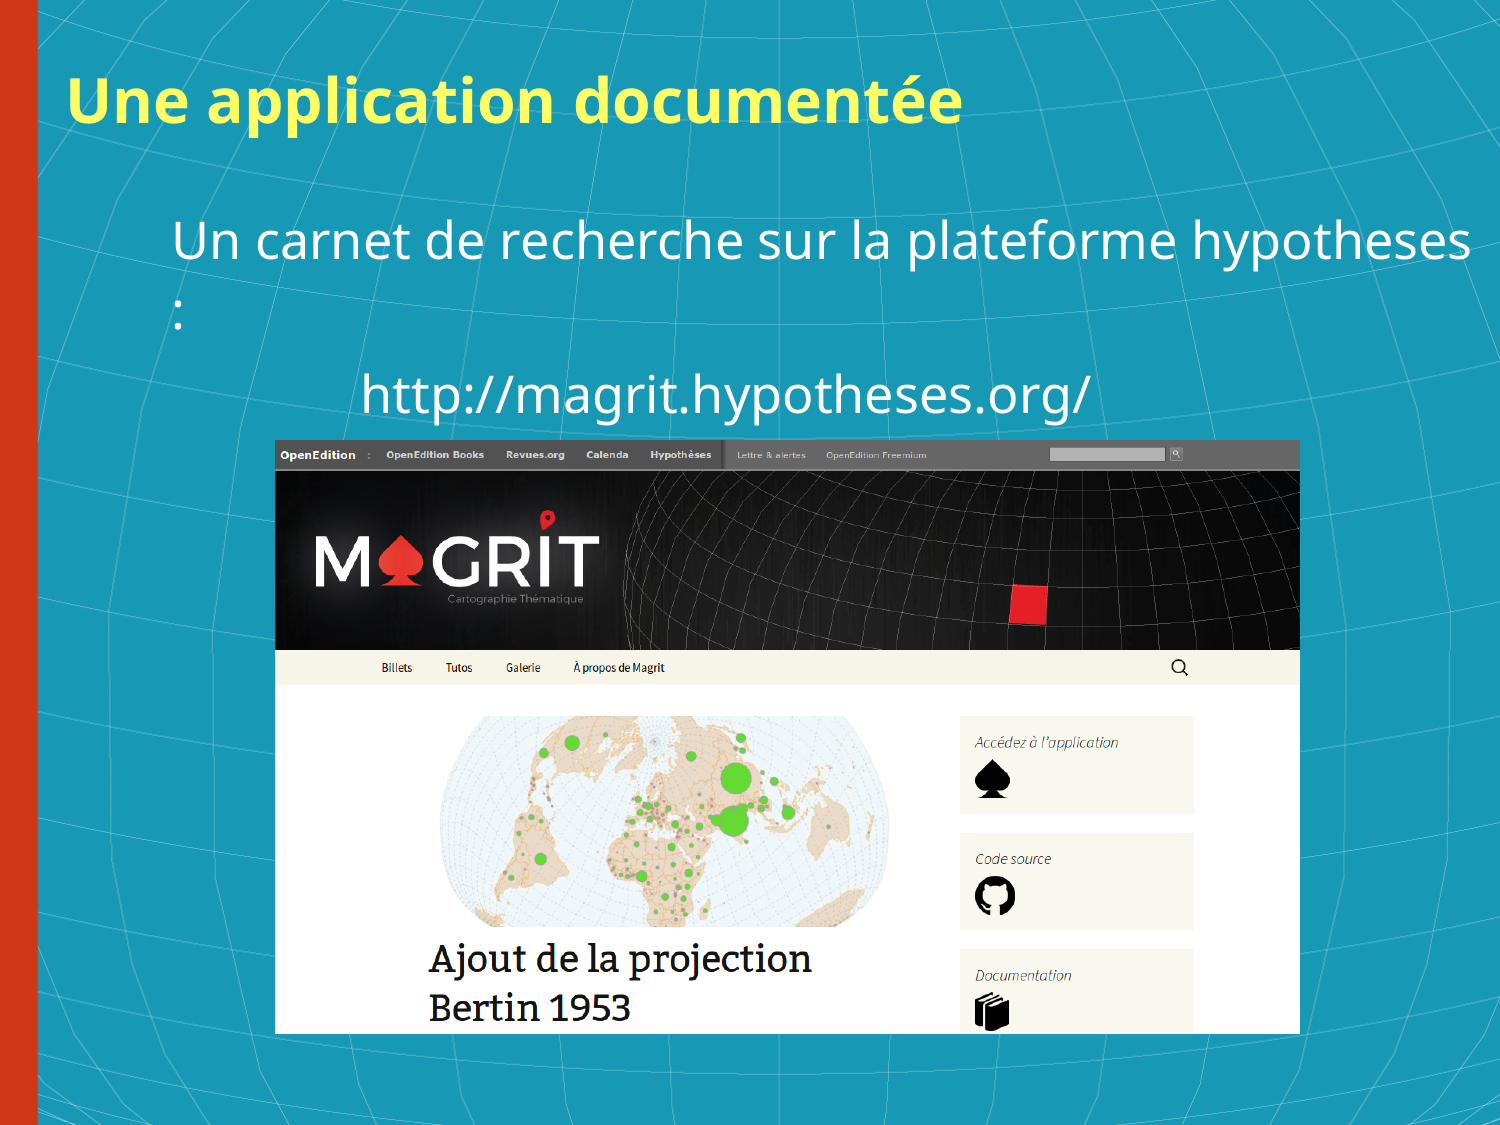

# Une application documentée
Un carnet de recherche sur la plateforme hypotheses :
 http://magrit.hypotheses.org/